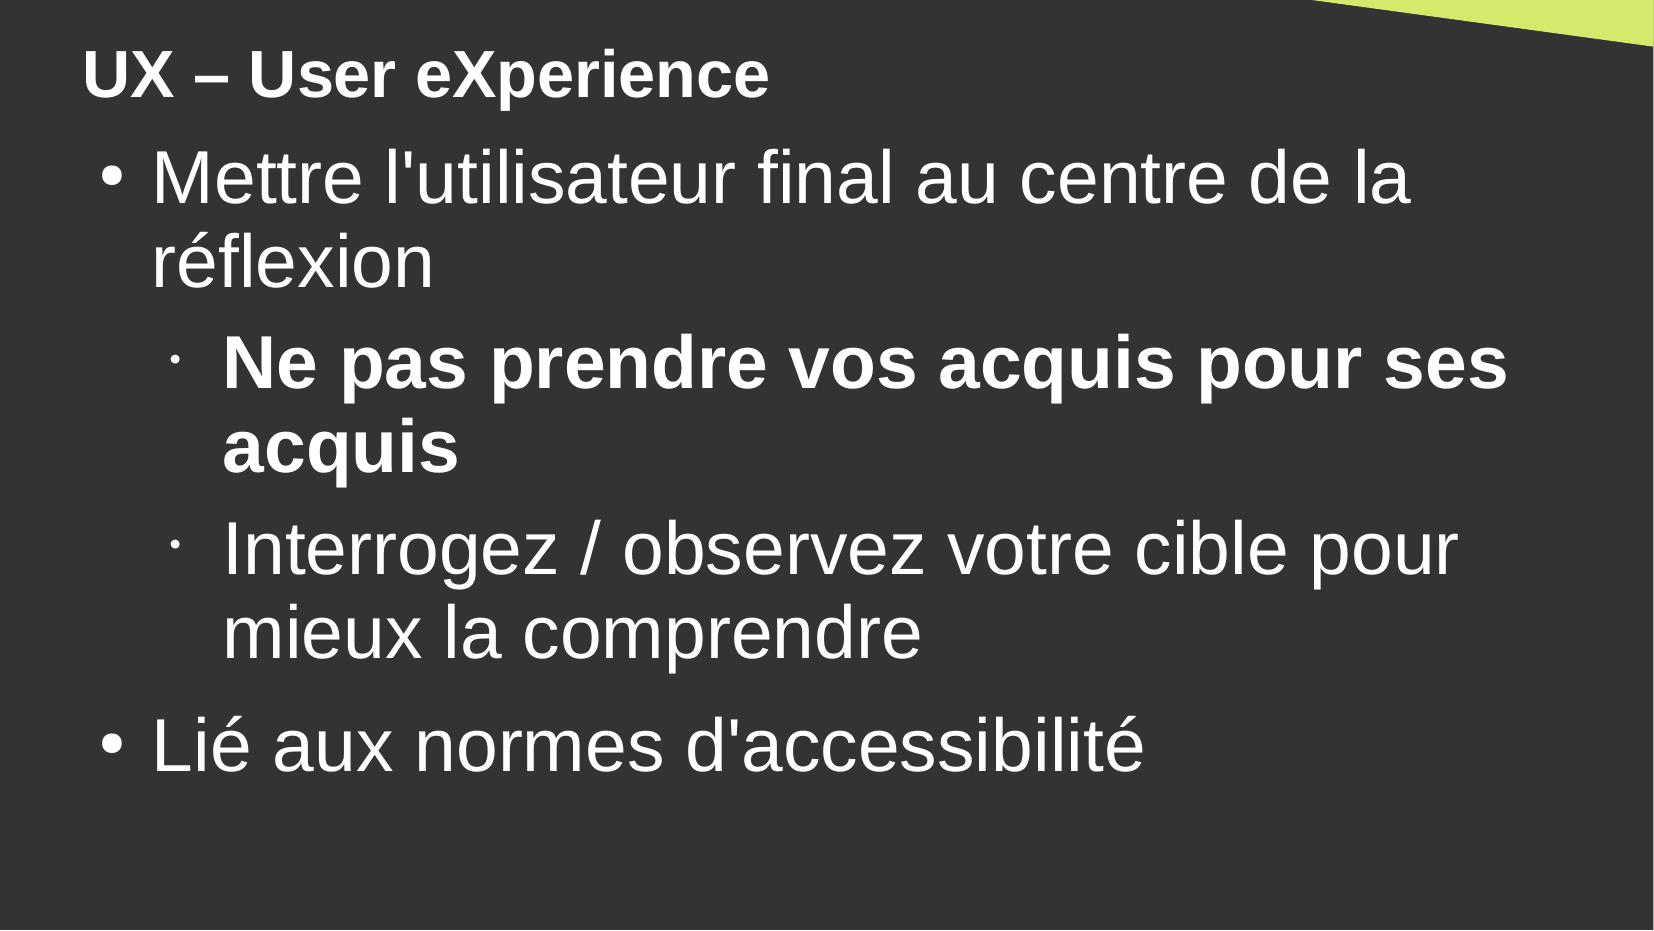

# UX – User eXperience
Mettre l'utilisateur final au centre de la réflexion
Ne pas prendre vos acquis pour ses acquis
Interrogez / observez votre cible pour mieux la comprendre
Lié aux normes d'accessibilité